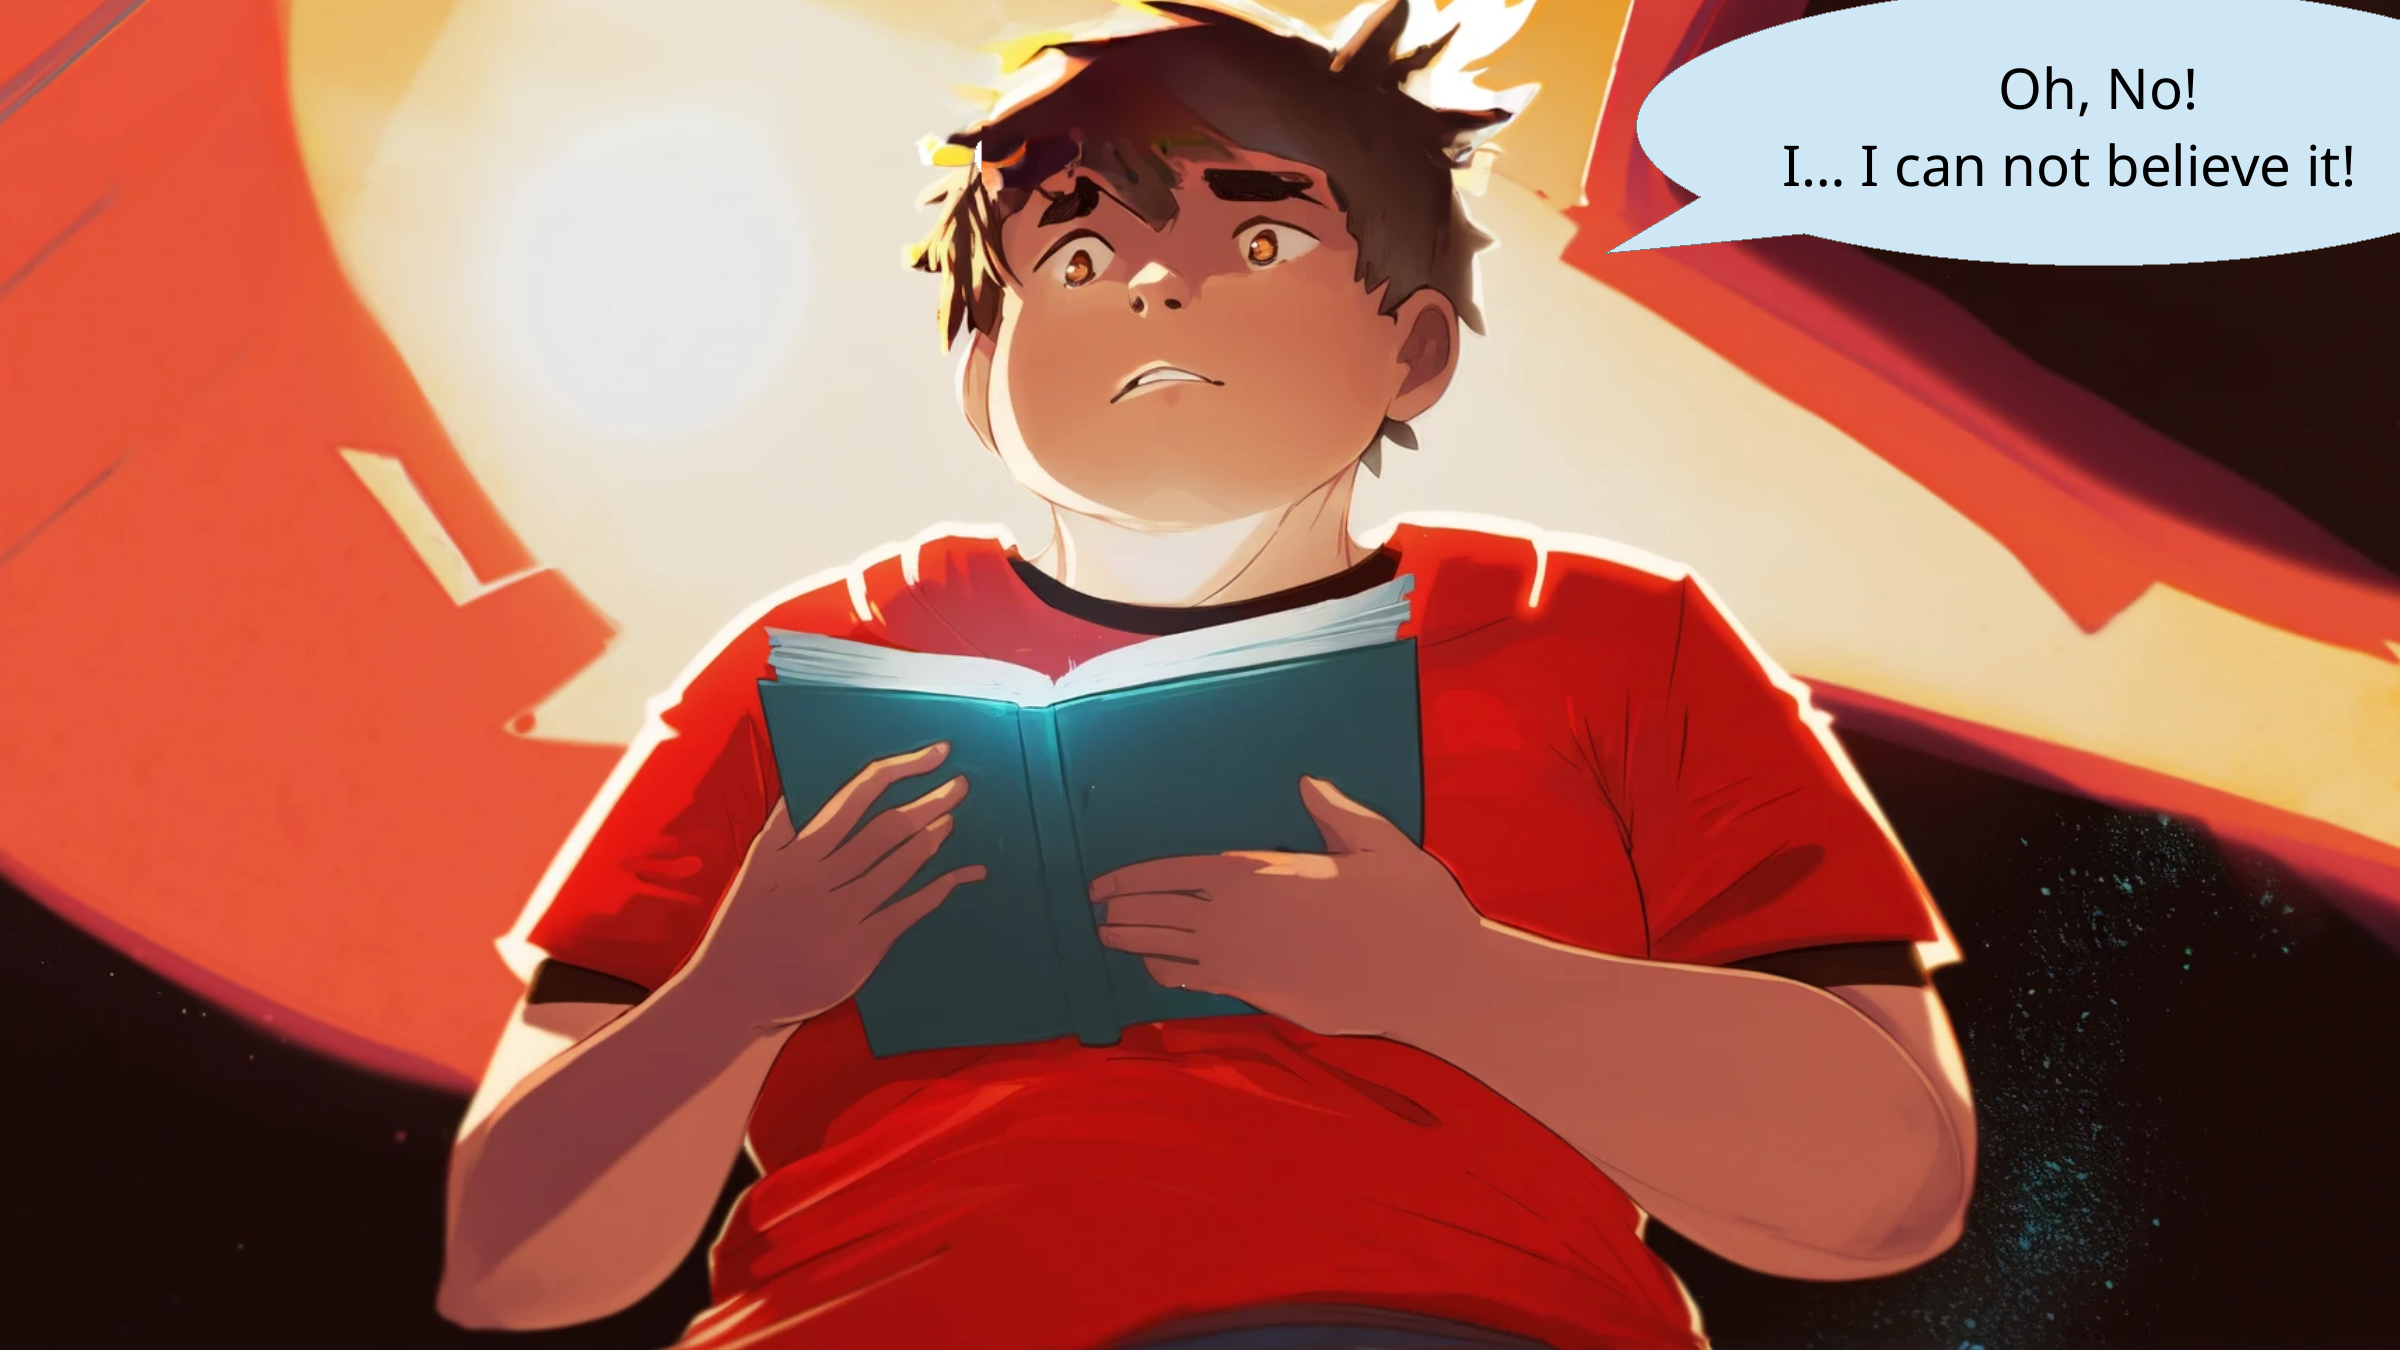

Oh, No!
I… I can not believe it!